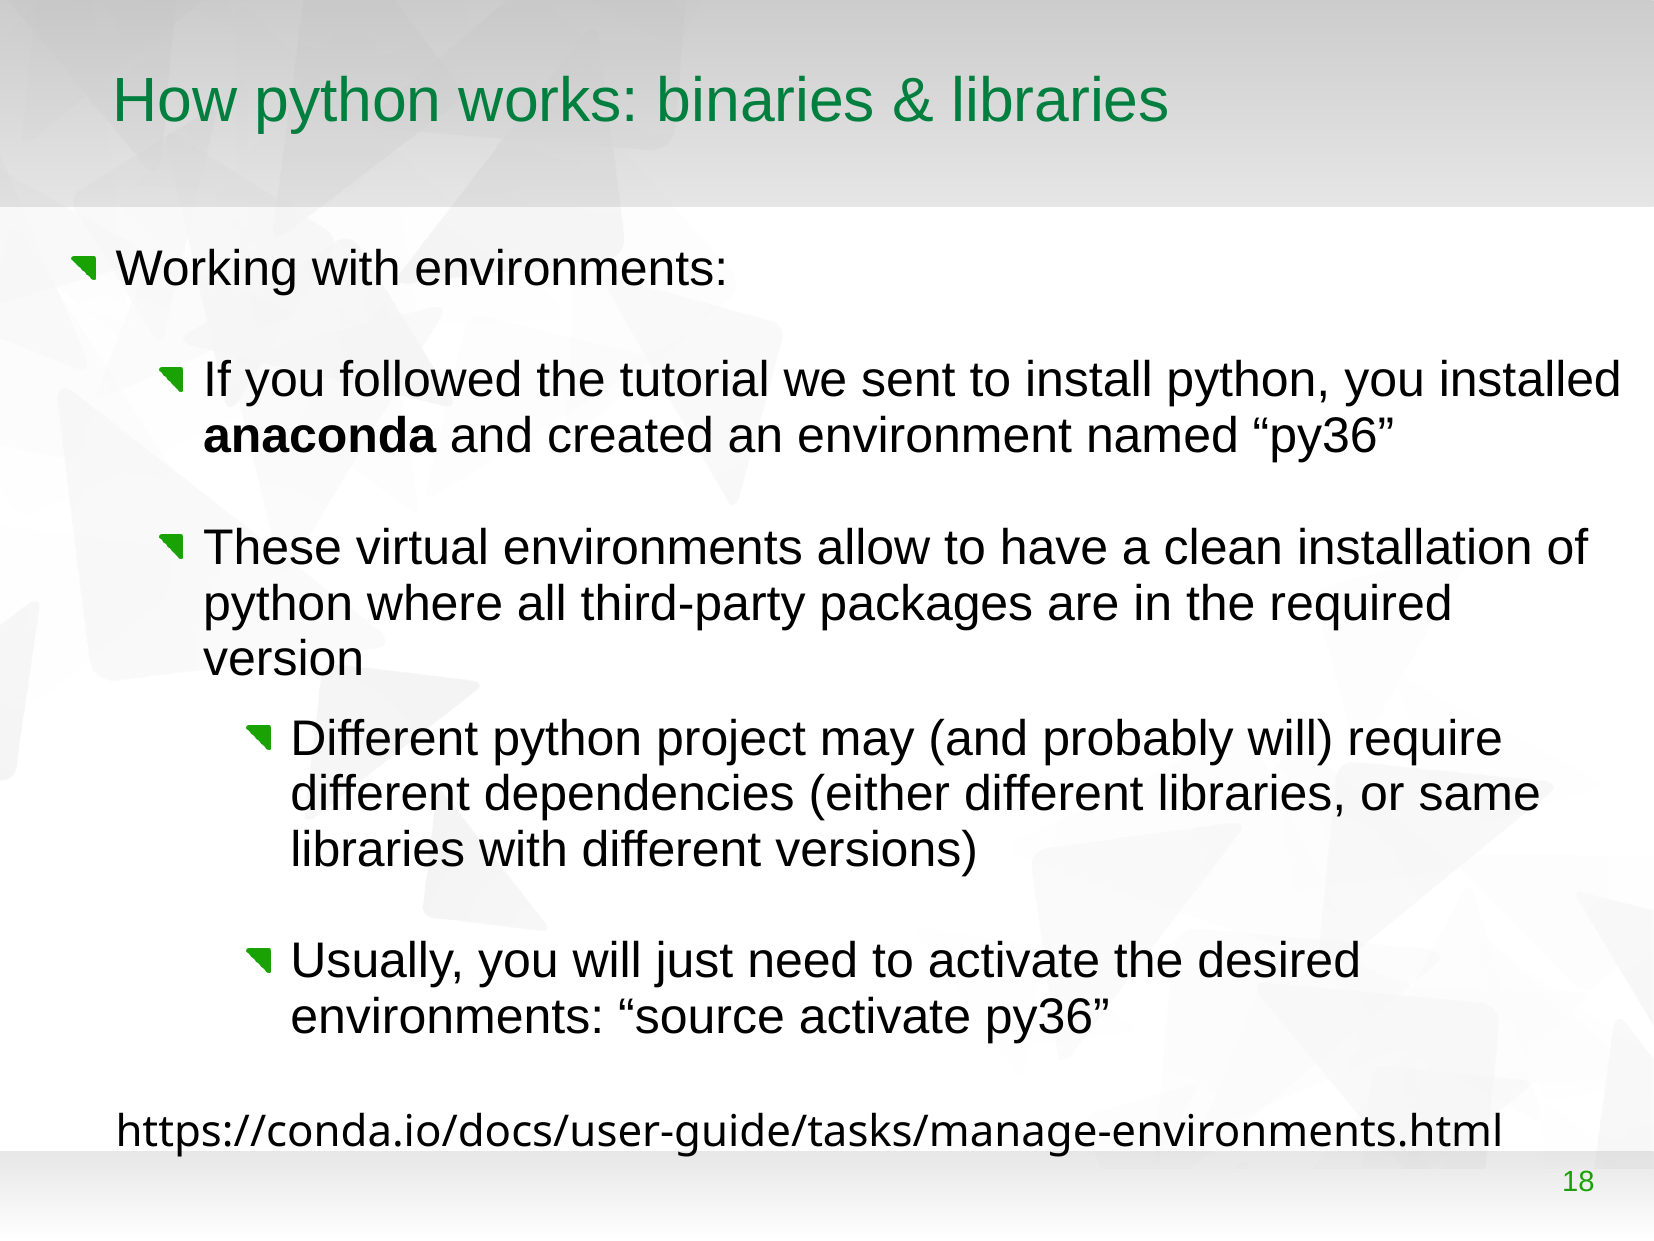

How python works: binaries & libraries
Working with environments:
If you followed the tutorial we sent to install python, you installed anaconda and created an environment named “py36”
These virtual environments allow to have a clean installation of python where all third-party packages are in the required version
Different python project may (and probably will) require different dependencies (either different libraries, or same libraries with different versions)
Usually, you will just need to activate the desired environments: “source activate py36”
https://conda.io/docs/user-guide/tasks/manage-environments.html
18